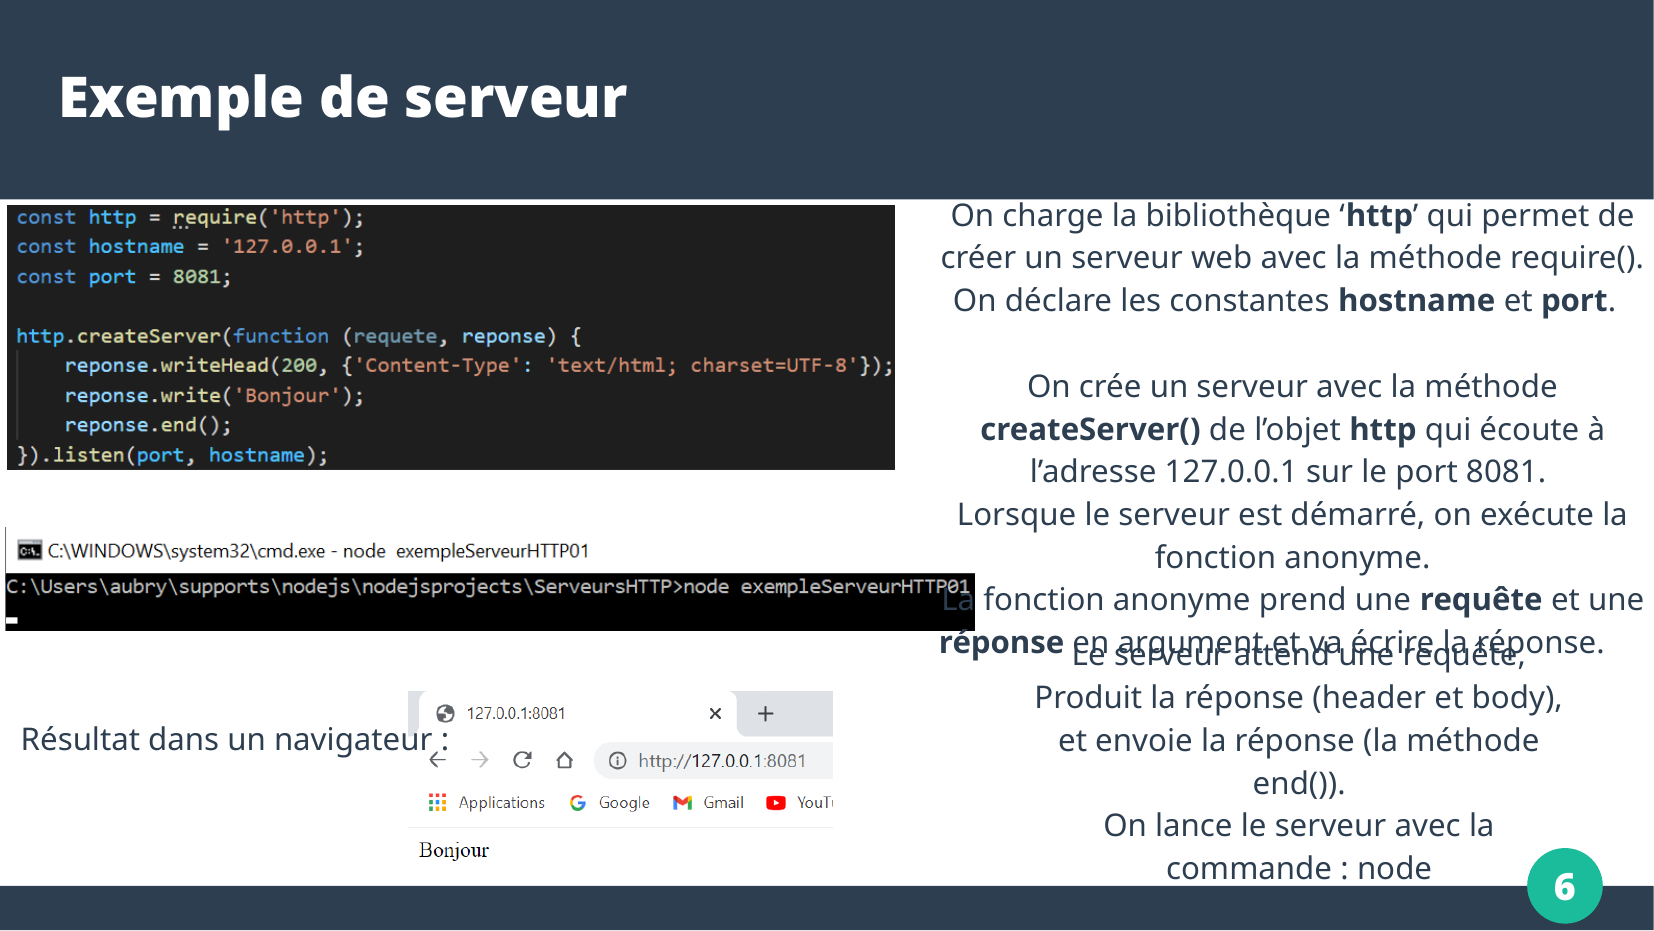

# Exemple de serveur
On charge la bibliothèque ‘http’ qui permet de créer un serveur web avec la méthode require().
On déclare les constantes hostname et port.
On crée un serveur avec la méthode createServer() de l’objet http qui écoute à l’adresse 127.0.0.1 sur le port 8081.
Lorsque le serveur est démarré, on exécute la fonction anonyme.
La fonction anonyme prend une requête et une réponse en argument et va écrire la réponse.
Le serveur attend une requête,
Produit la réponse (header et body), et envoie la réponse (la méthode end()).
On lance le serveur avec la commande : node exempleServeurHTTP01
Résultat dans un navigateur :